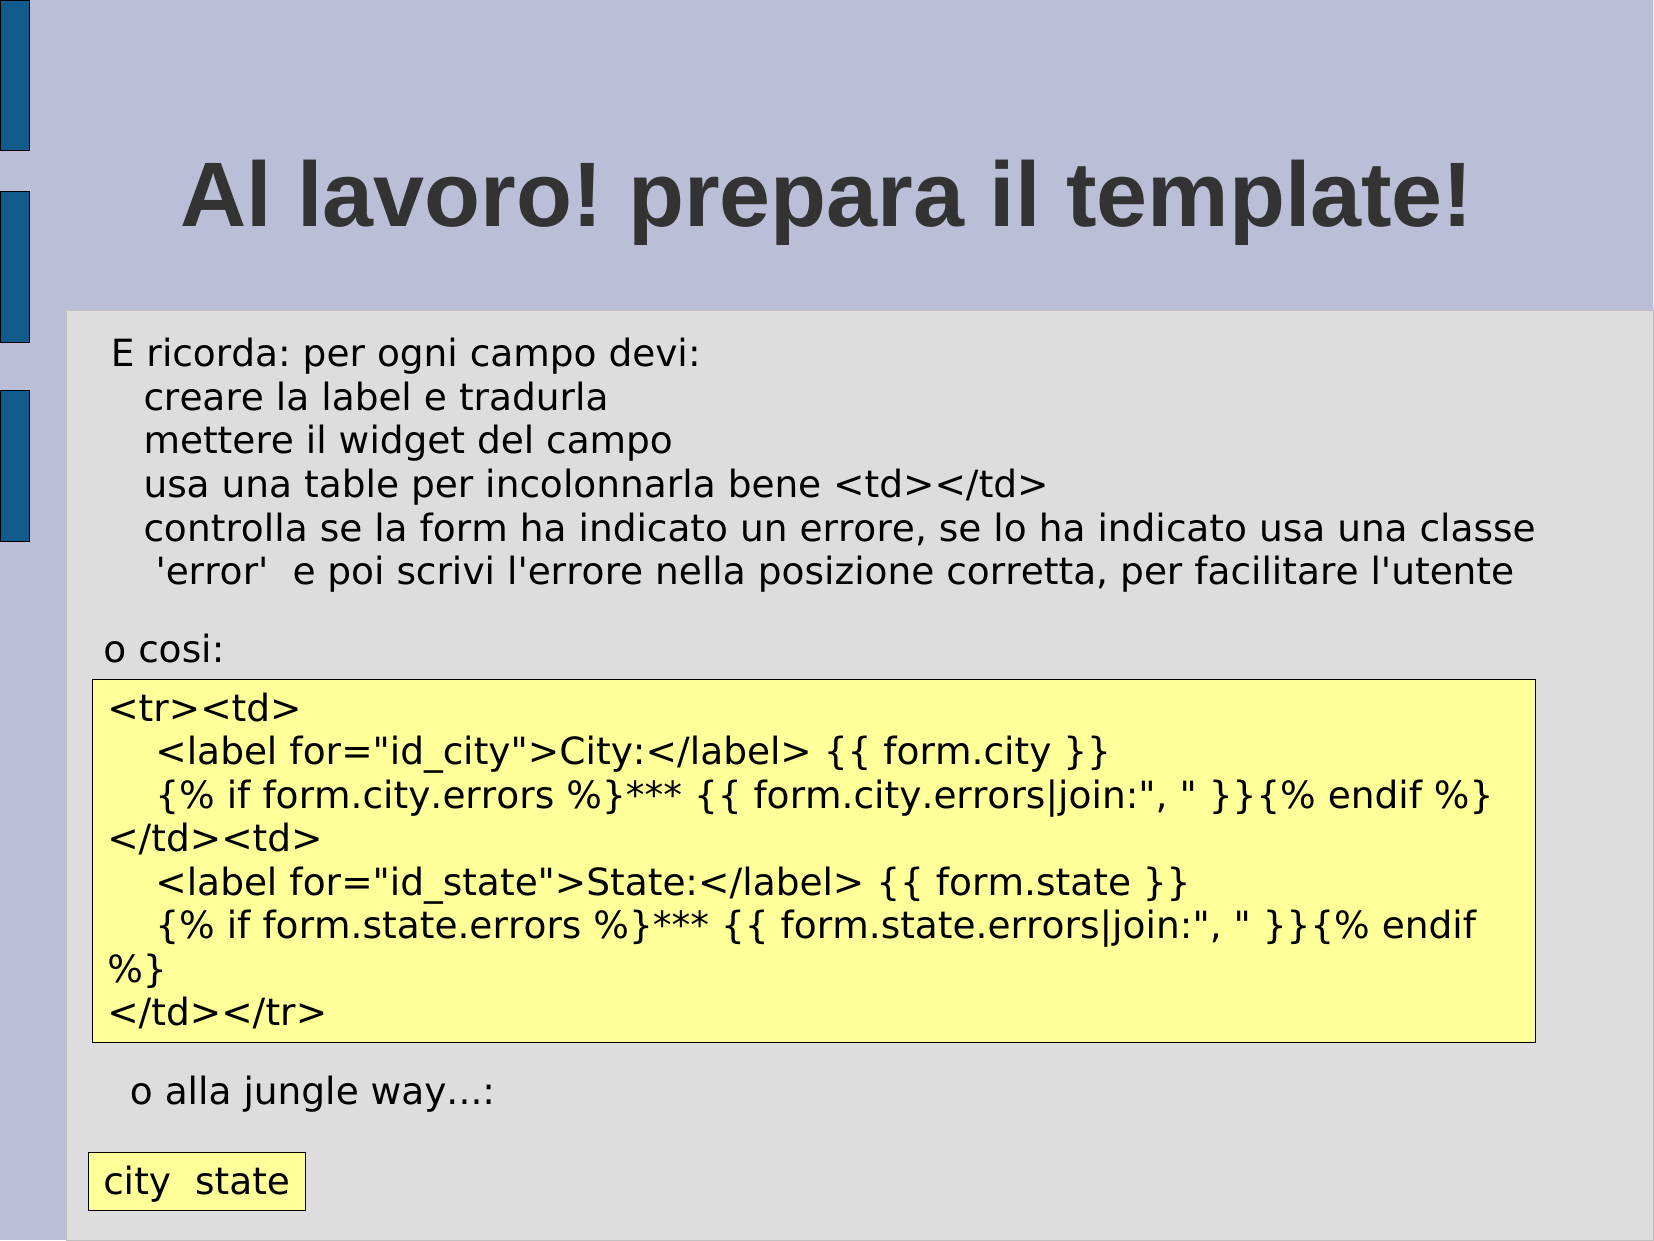

# Al lavoro! prepara il template!
E ricorda: per ogni campo devi:
 creare la label e tradurla
 mettere il widget del campo
 usa una table per incolonnarla bene <td></td>
 controlla se la form ha indicato un errore, se lo ha indicato usa una classe
 'error' e poi scrivi l'errore nella posizione corretta, per facilitare l'utente
o cosi:
<tr><td>
 <label for="id_city">City:</label> {{ form.city }}
 {% if form.city.errors %}*** {{ form.city.errors|join:", " }}{% endif %}
</td><td>
 <label for="id_state">State:</label> {{ form.state }}
 {% if form.state.errors %}*** {{ form.state.errors|join:", " }}{% endif %}
</td></tr>
o alla jungle way...:
city state